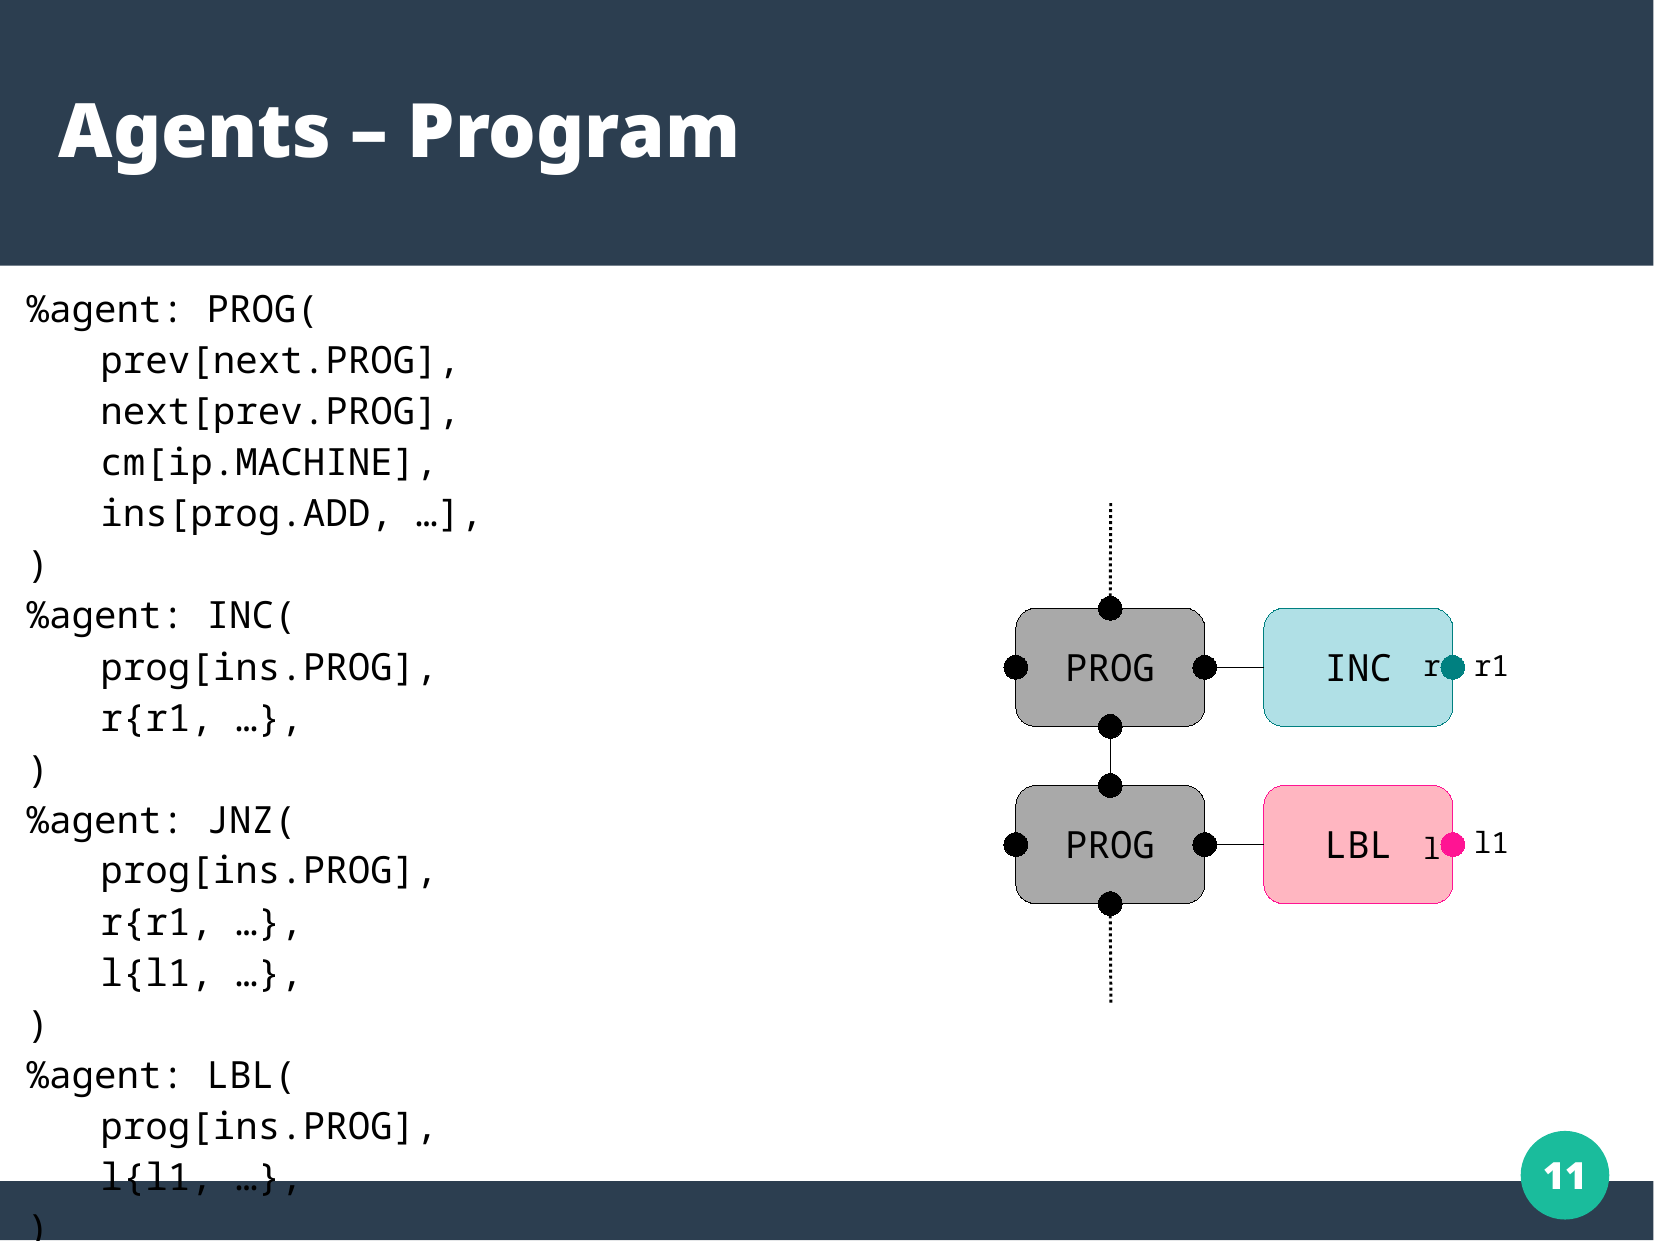

# Agents – Program
%agent: PROG(
	prev[next.PROG],
	next[prev.PROG],
	cm[ip.MACHINE],
	ins[prog.ADD, …],
)
%agent: INC(
	prog[ins.PROG],
	r{r1, …},
)
%agent: JNZ(
	prog[ins.PROG],
	r{r1, …},
	l{l1, …},
)
%agent: LBL(
	prog[ins.PROG],
	l{l1, …},
)
PROG
INC
r
r1
PROG
LBL
l1
l
11